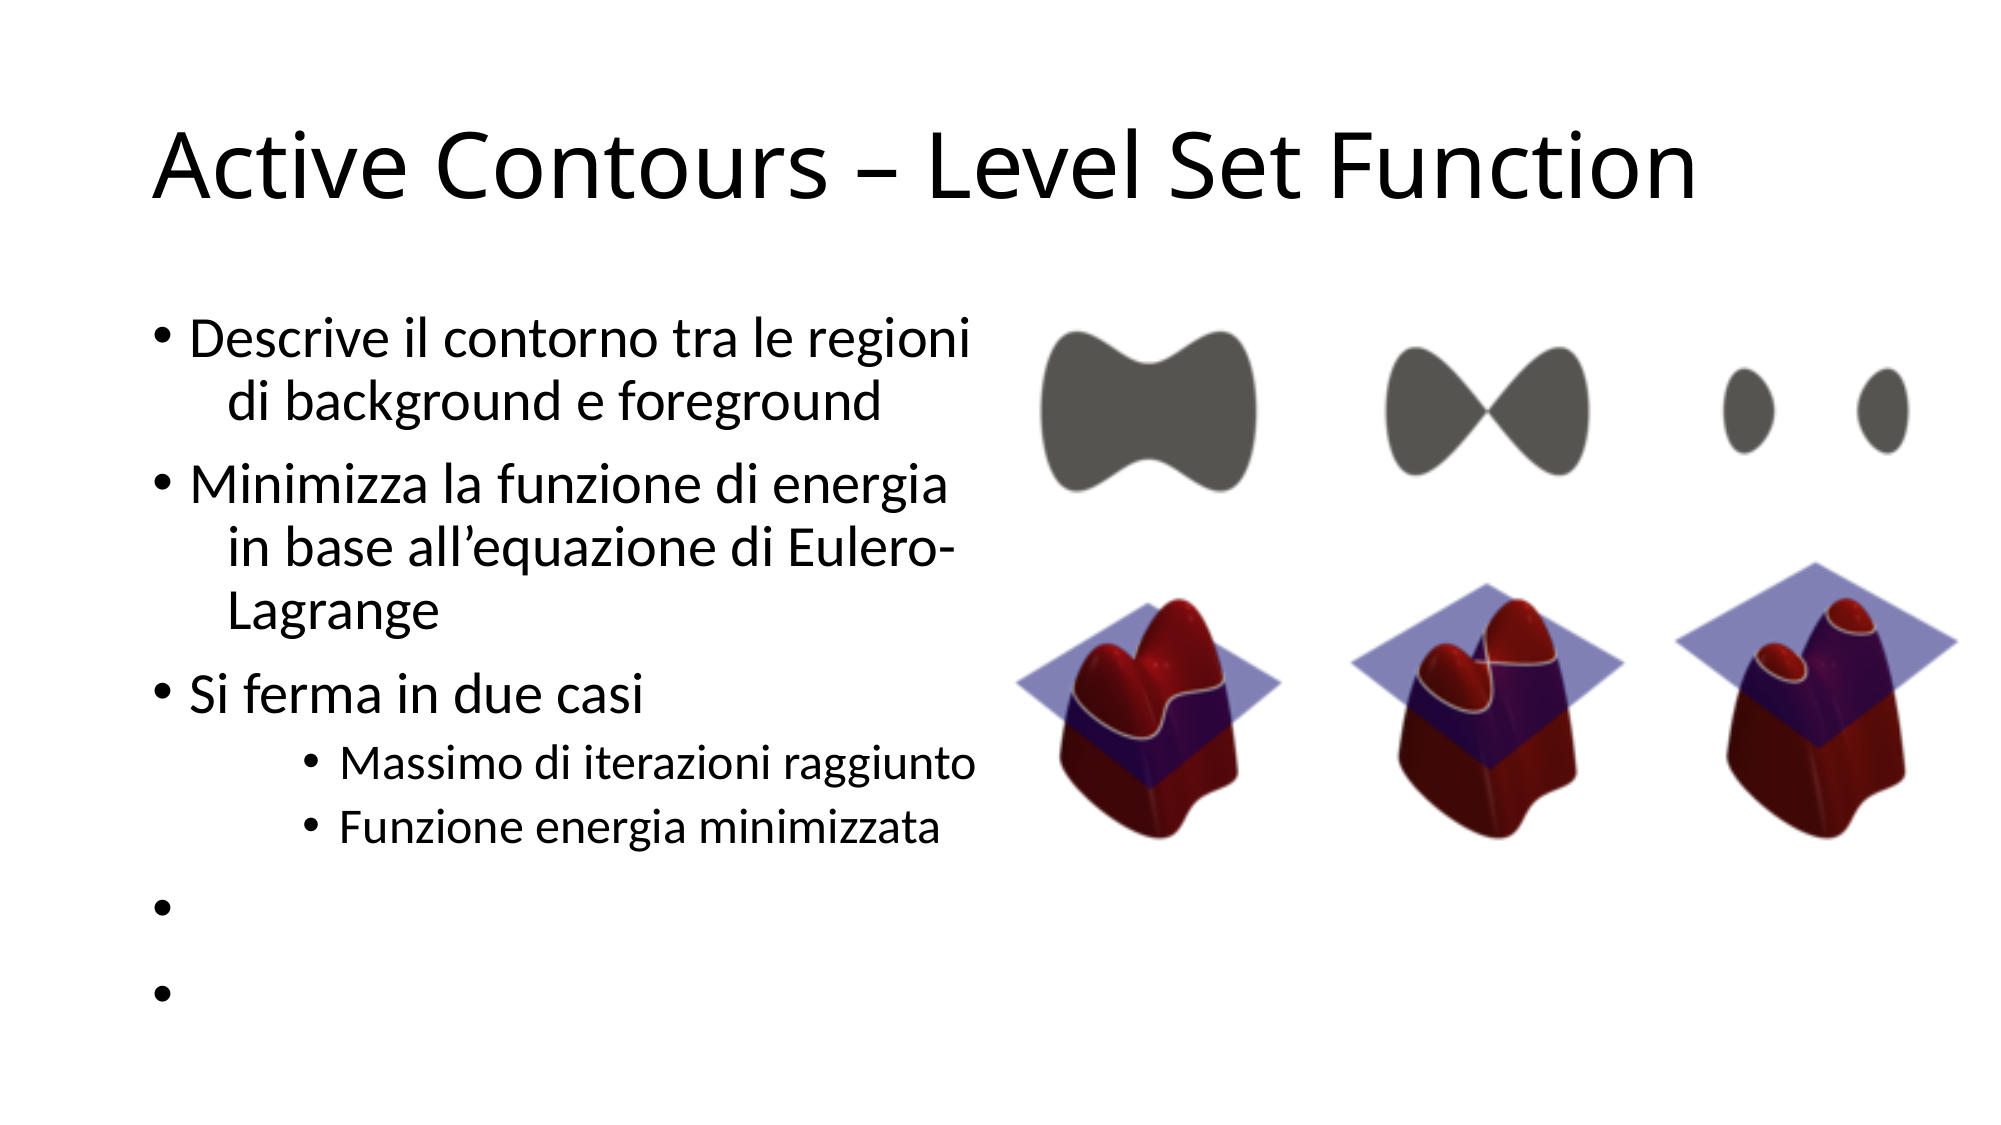

# Active Contours – Level Set Function
Descrive il contorno tra le regioni di background e foreground
Minimizza la funzione di energia in base all’equazione di Eulero-Lagrange
Si ferma in due casi
Massimo di iterazioni raggiunto
Funzione energia minimizzata